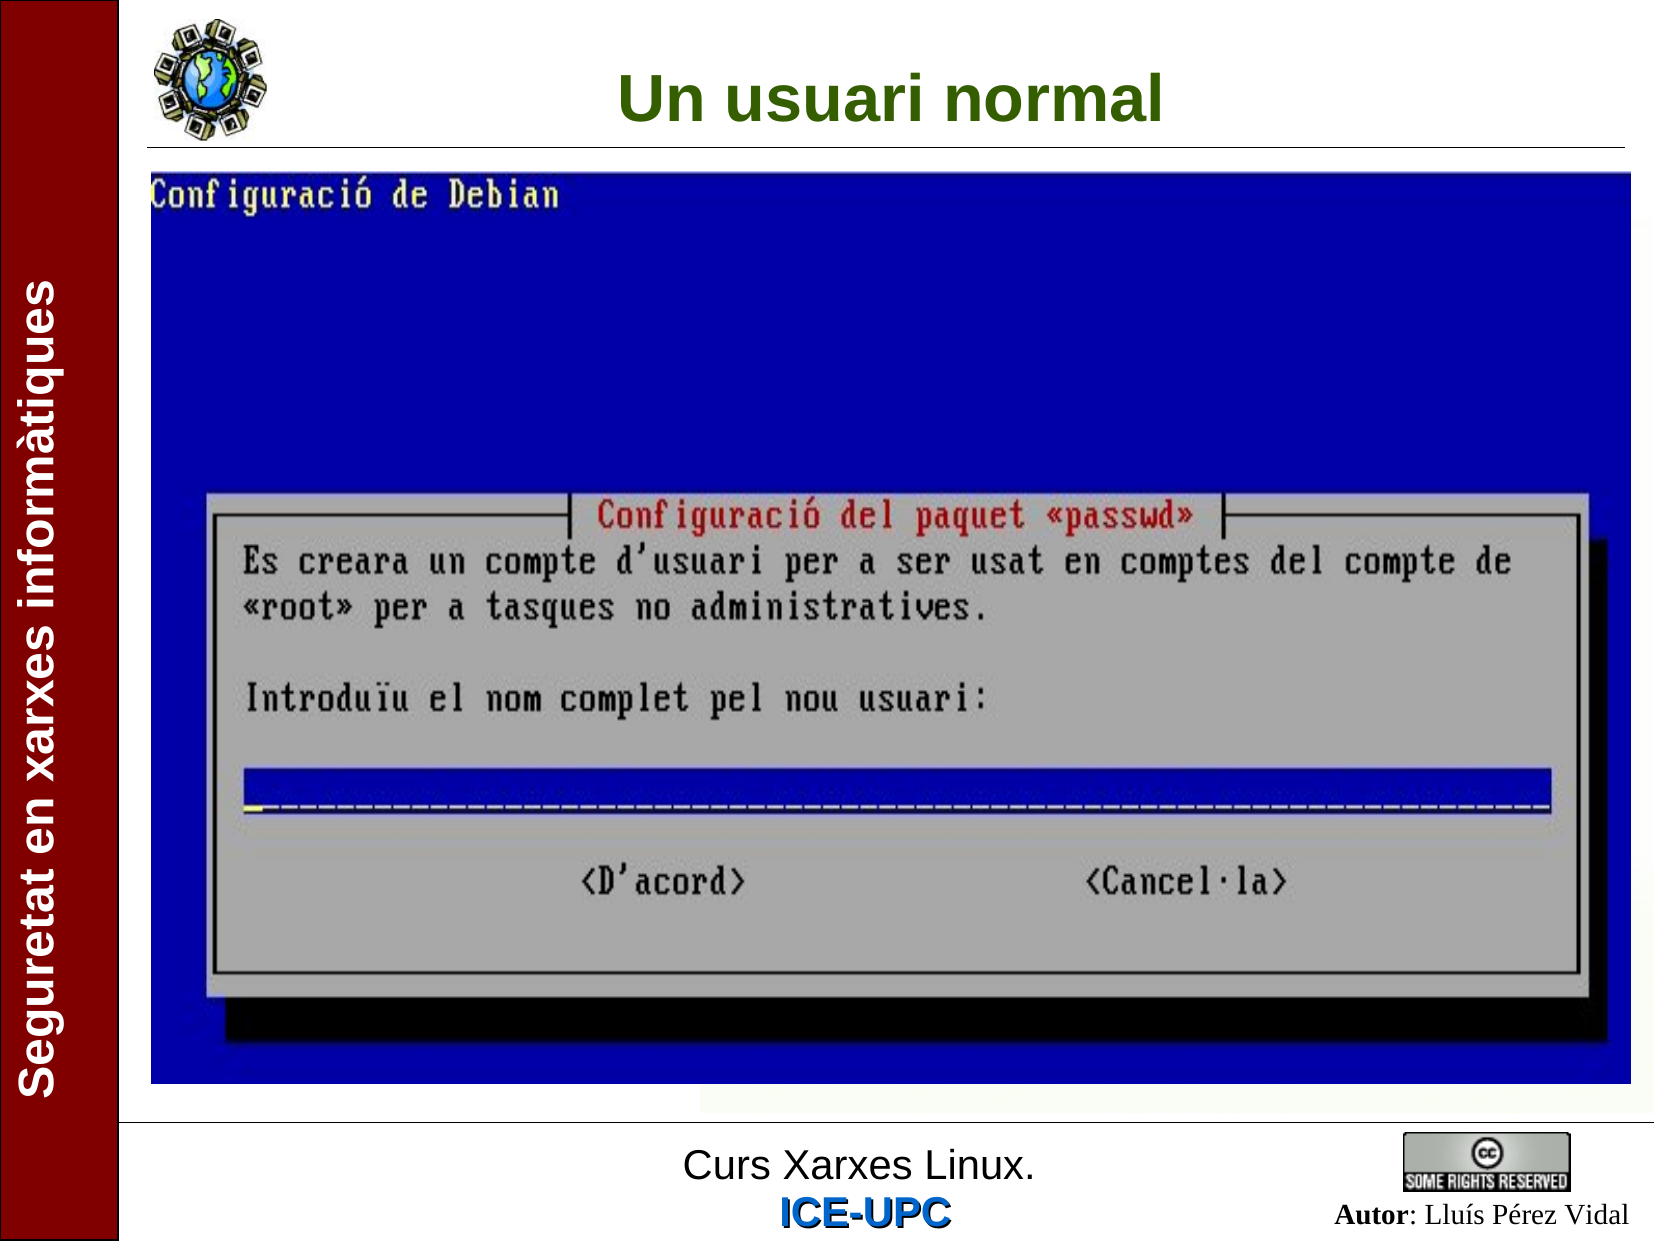

# Un usuari normal
 Croquis d'arquitectura mostrant les 3 zones